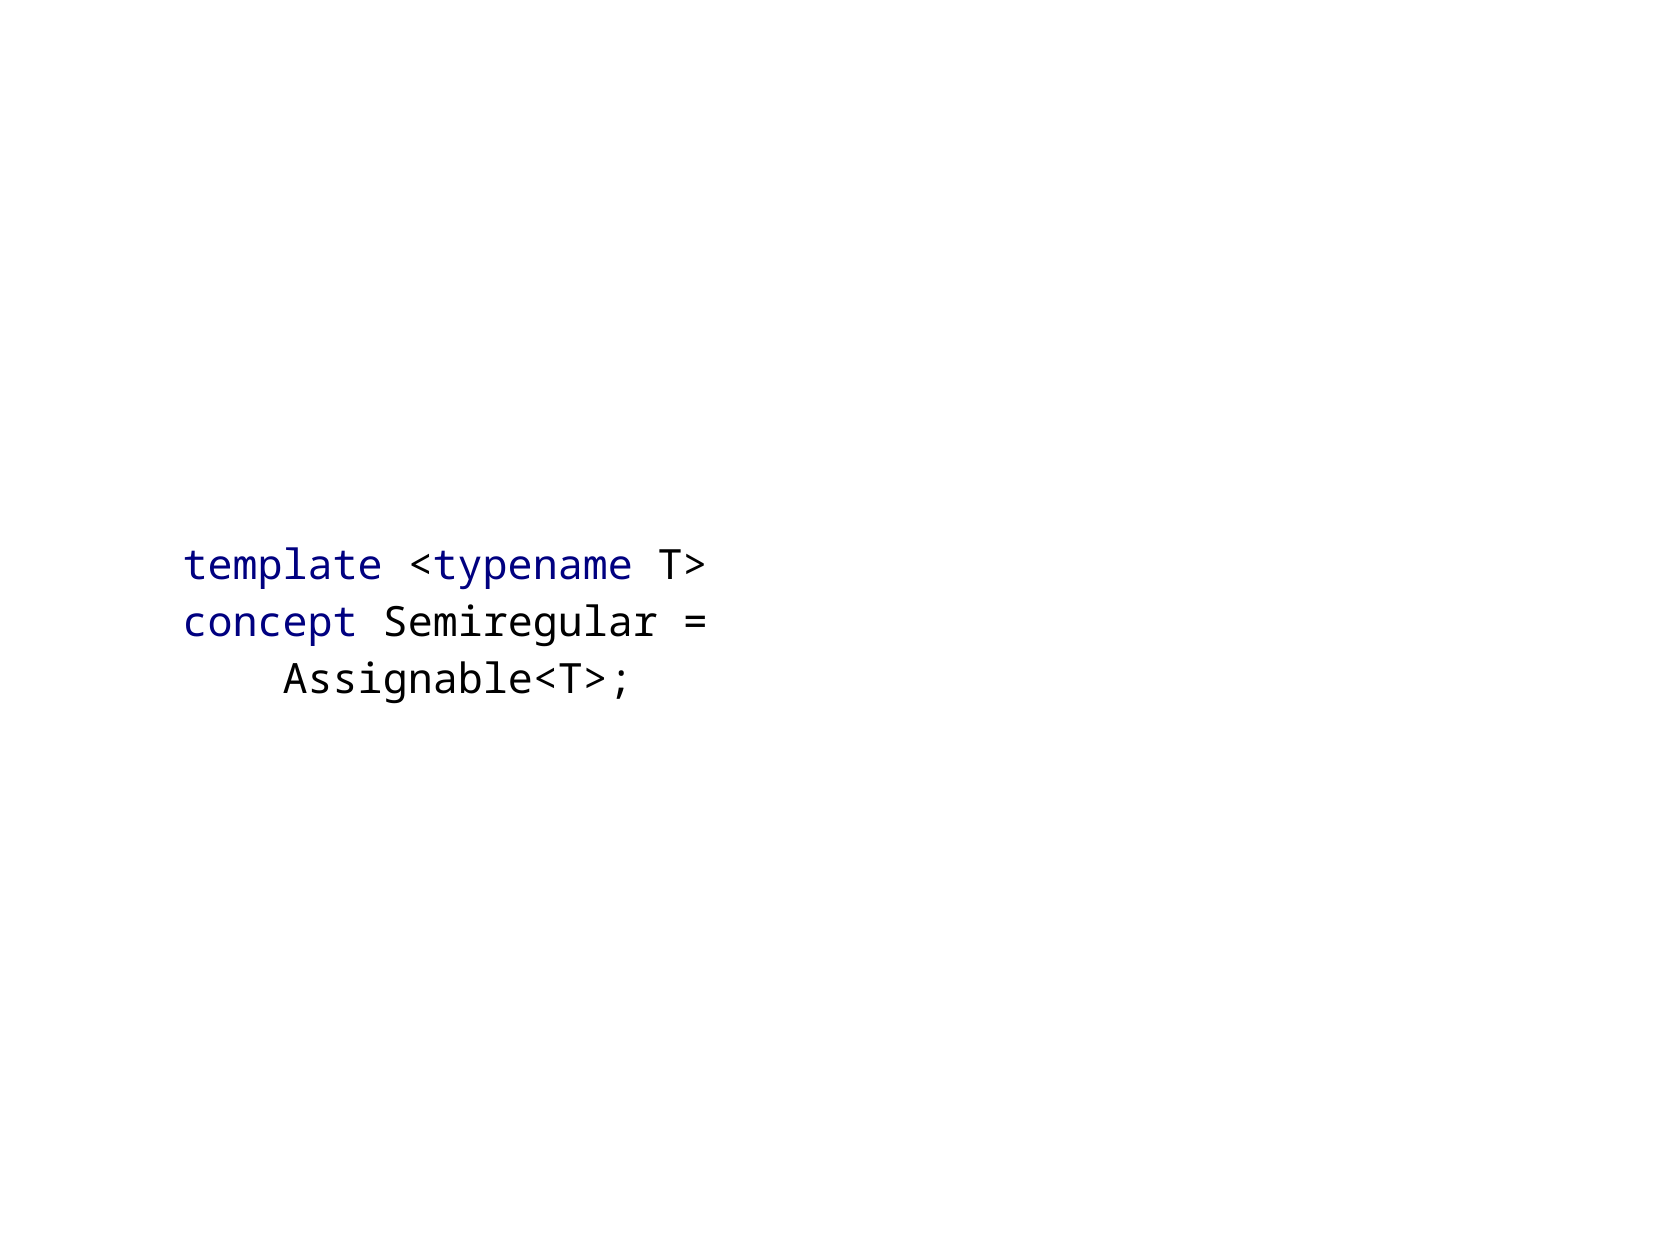

# template <typename T>
 concept Semiregular =
 Assignable<T>;